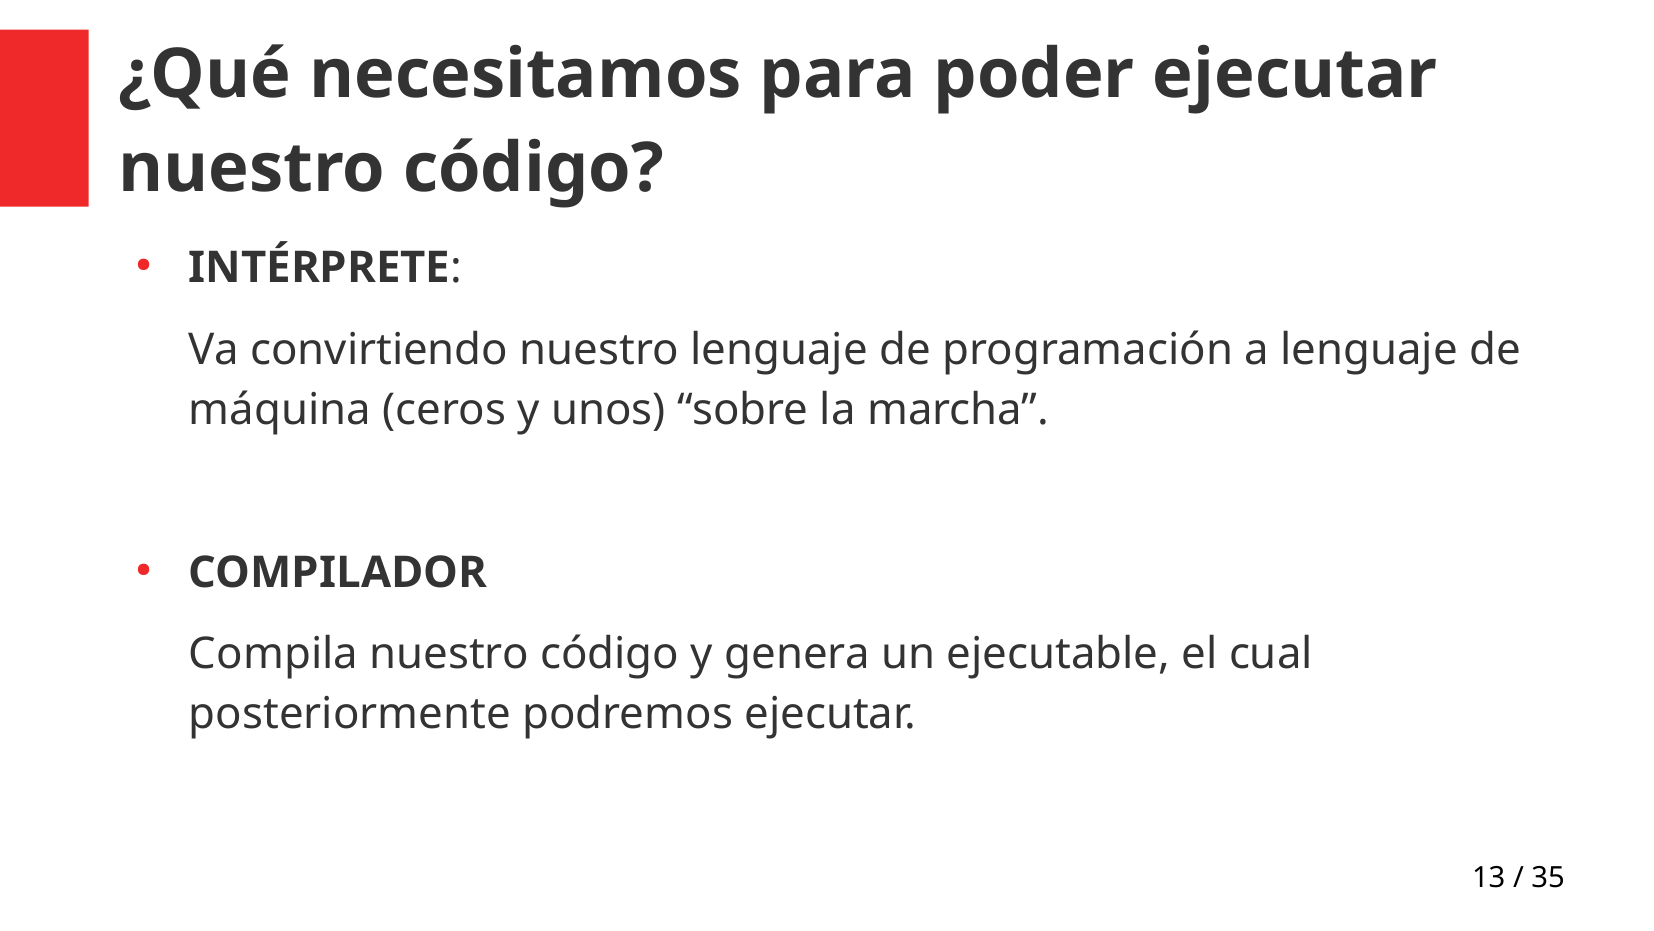

# ¿Qué necesitamos para poder ejecutar nuestro código?
INTÉRPRETE:
Va convirtiendo nuestro lenguaje de programación a lenguaje de máquina (ceros y unos) “sobre la marcha”.
COMPILADOR
Compila nuestro código y genera un ejecutable, el cual posteriormente podremos ejecutar.
13